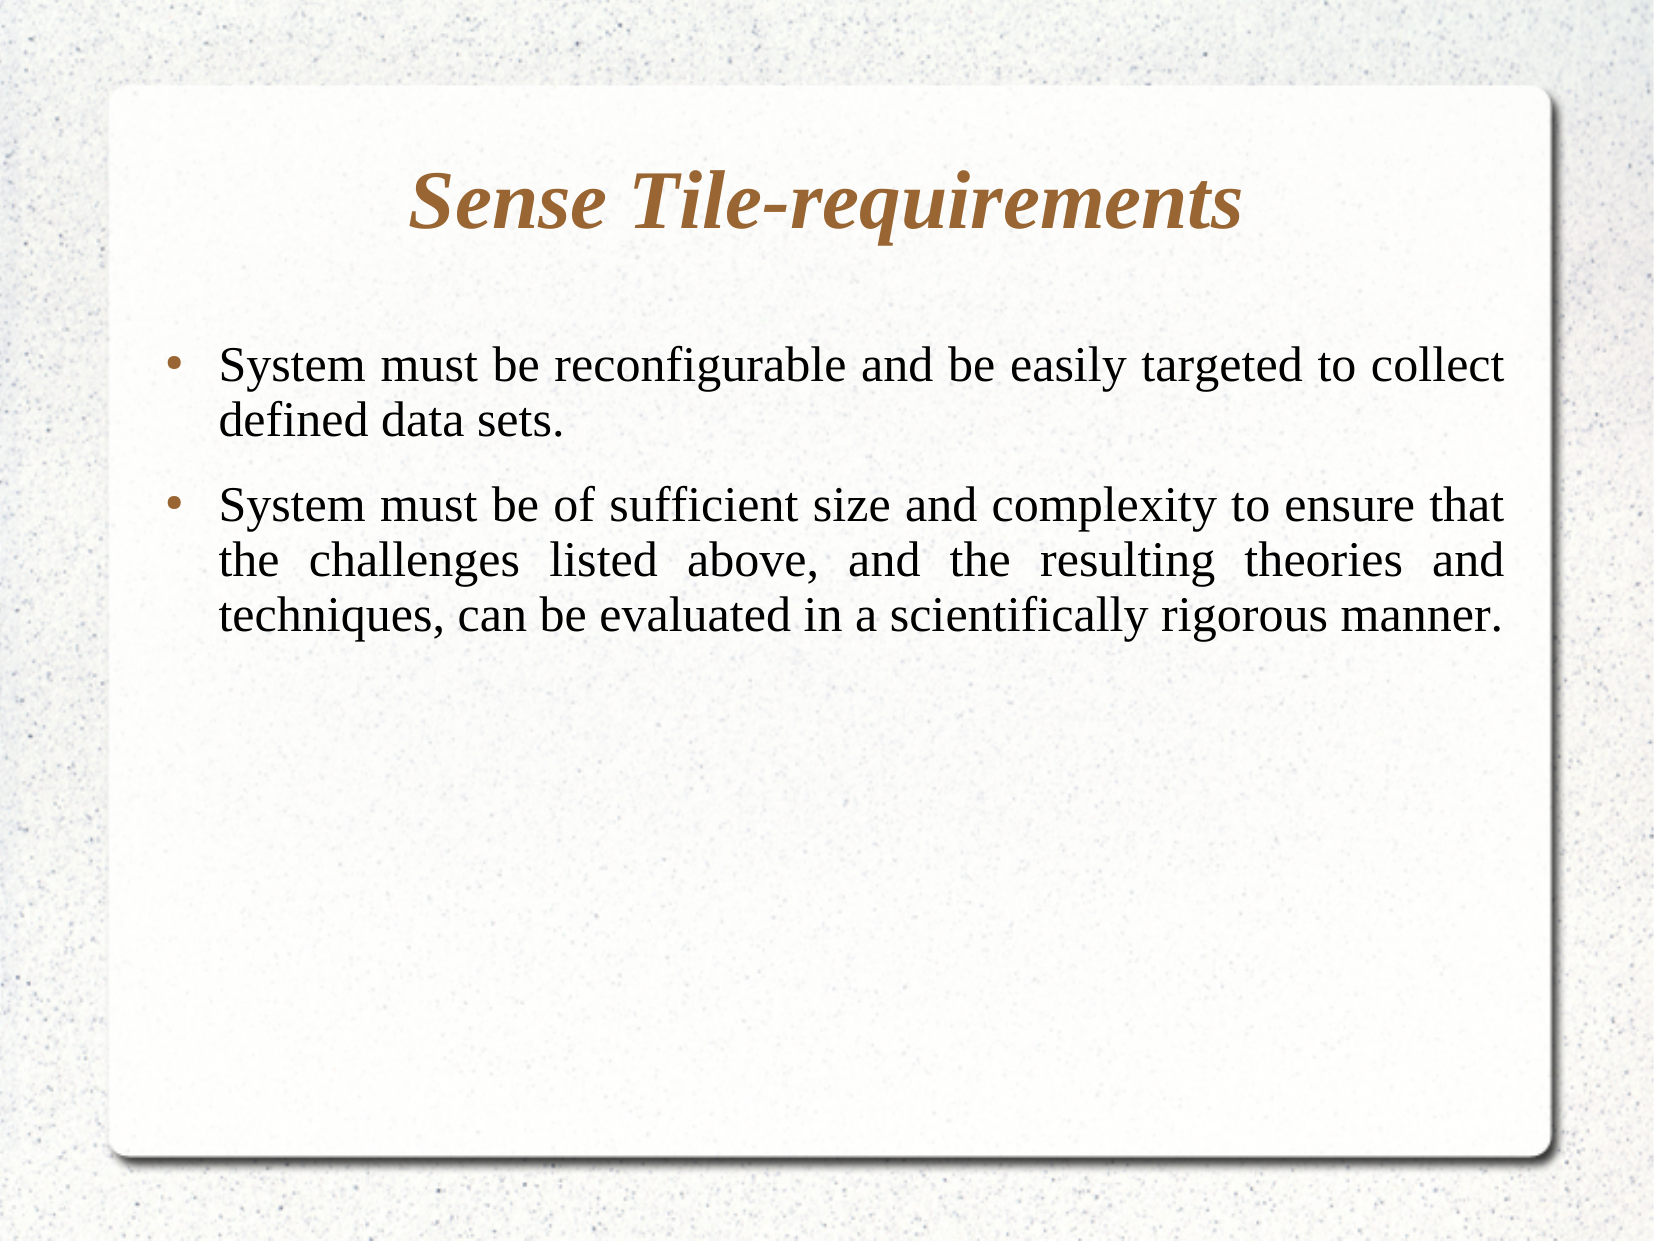

# Sense Tile-requirements
System must be reconfigurable and be easily targeted to collect defined data sets.
System must be of sufficient size and complexity to ensure that the challenges listed above, and the resulting theories and techniques, can be evaluated in a scientifically rigorous manner.